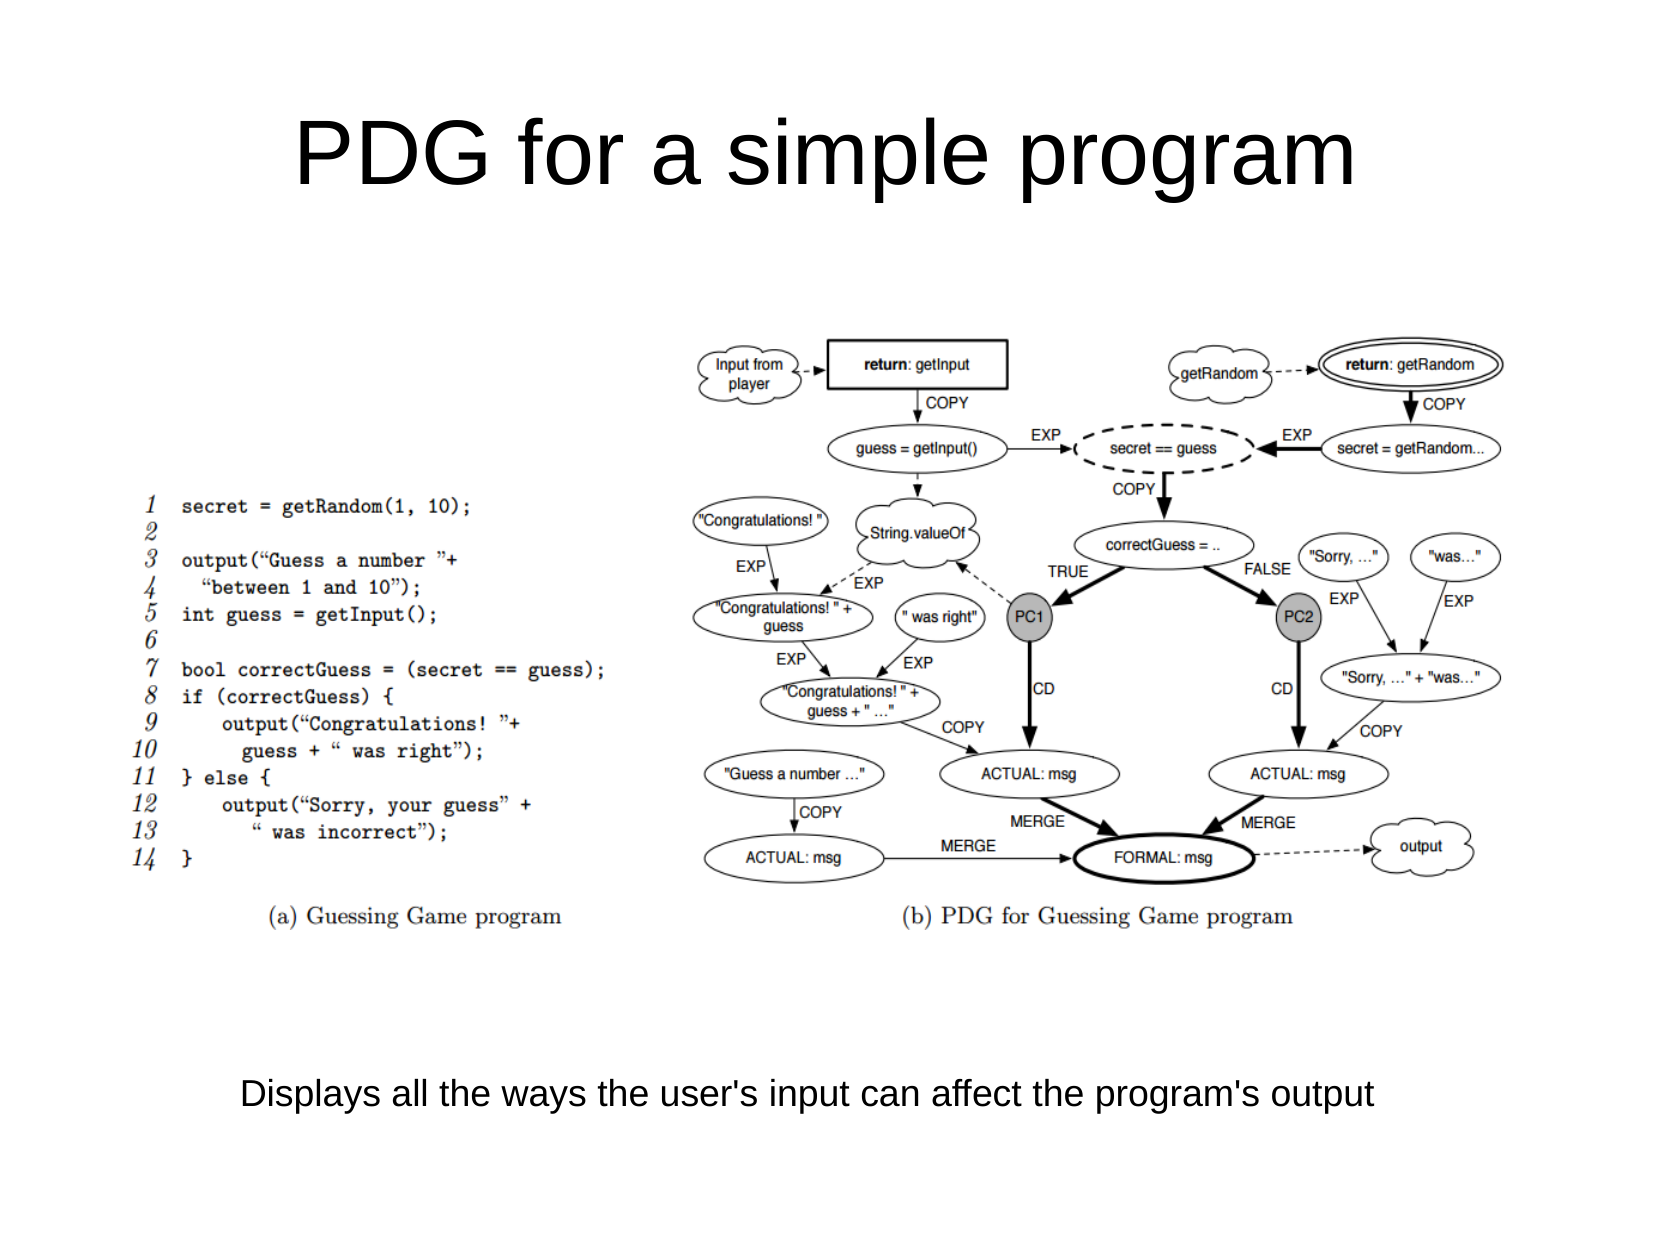

# PDG for a simple program
Displays all the ways the user's input can affect the program's output